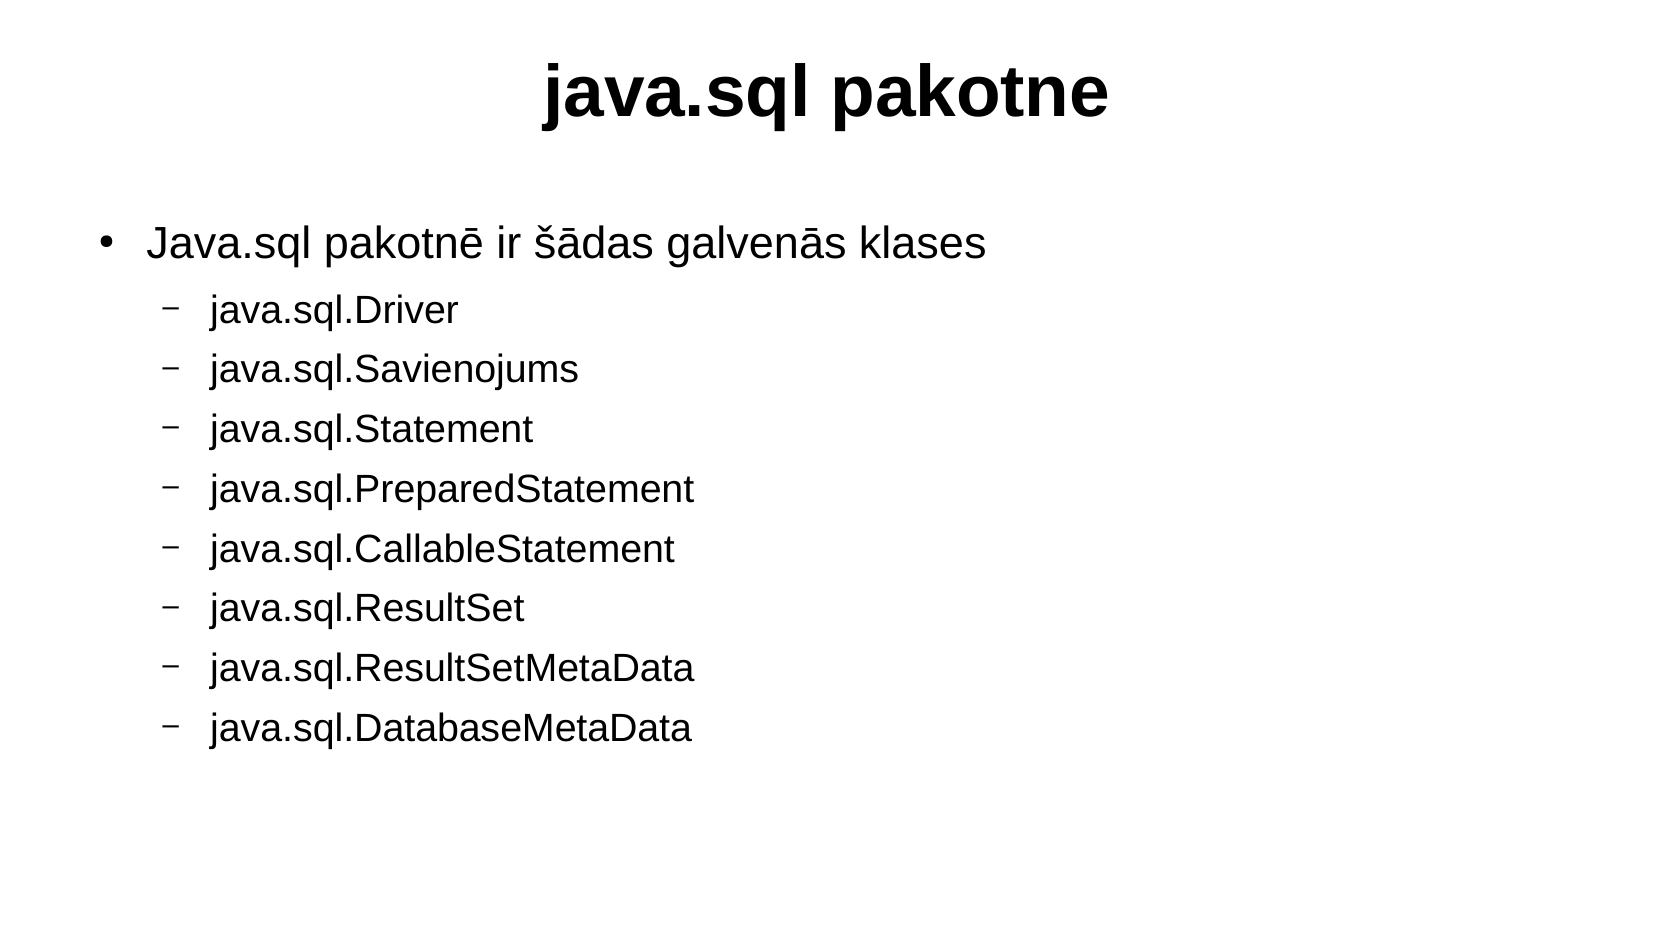

# java.sql pakotne
Java.sql pakotnē ir šādas galvenās klases
java.sql.Driver
java.sql.Savienojums
java.sql.Statement
java.sql.PreparedStatement
java.sql.CallableStatement
java.sql.ResultSet
java.sql.ResultSetMetaData
java.sql.DatabaseMetaData